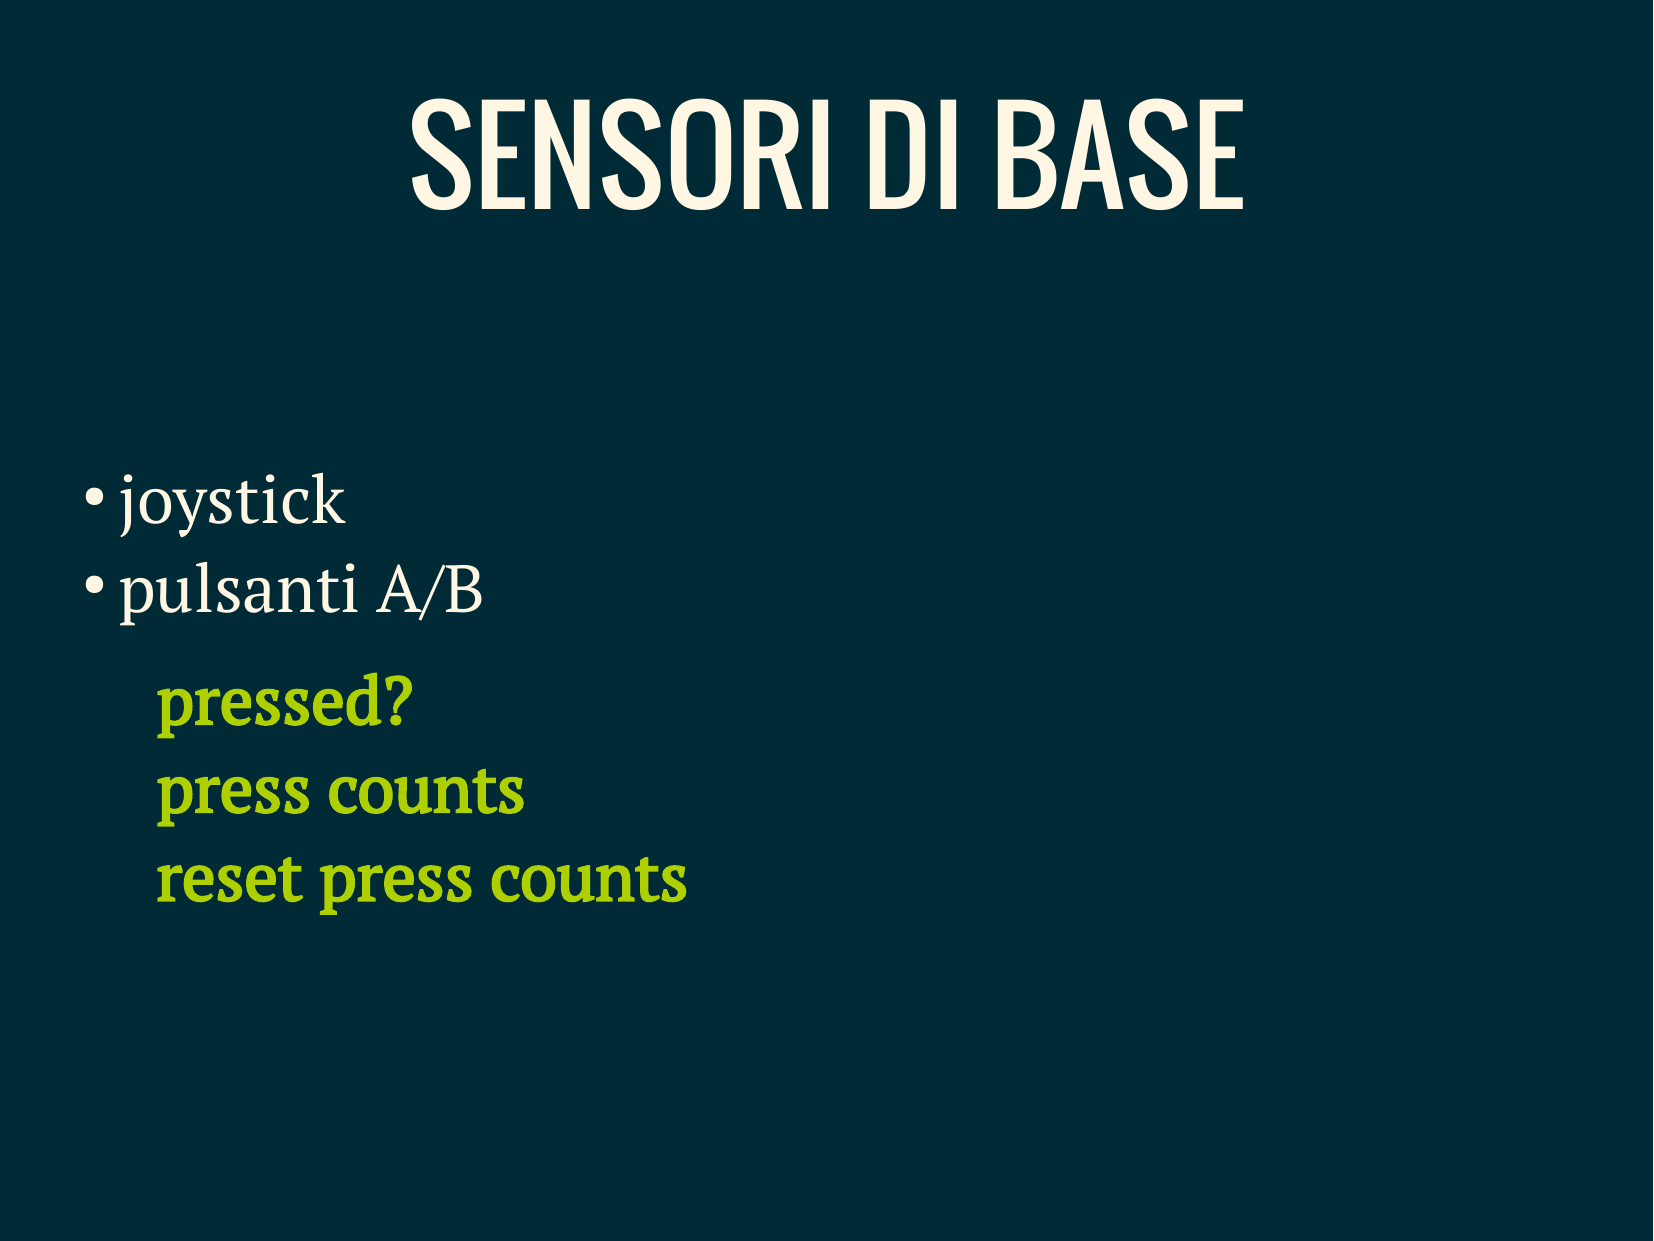

# SENSORI di base
joystick
pulsanti A/B
	pressed?
	press counts
	reset press counts